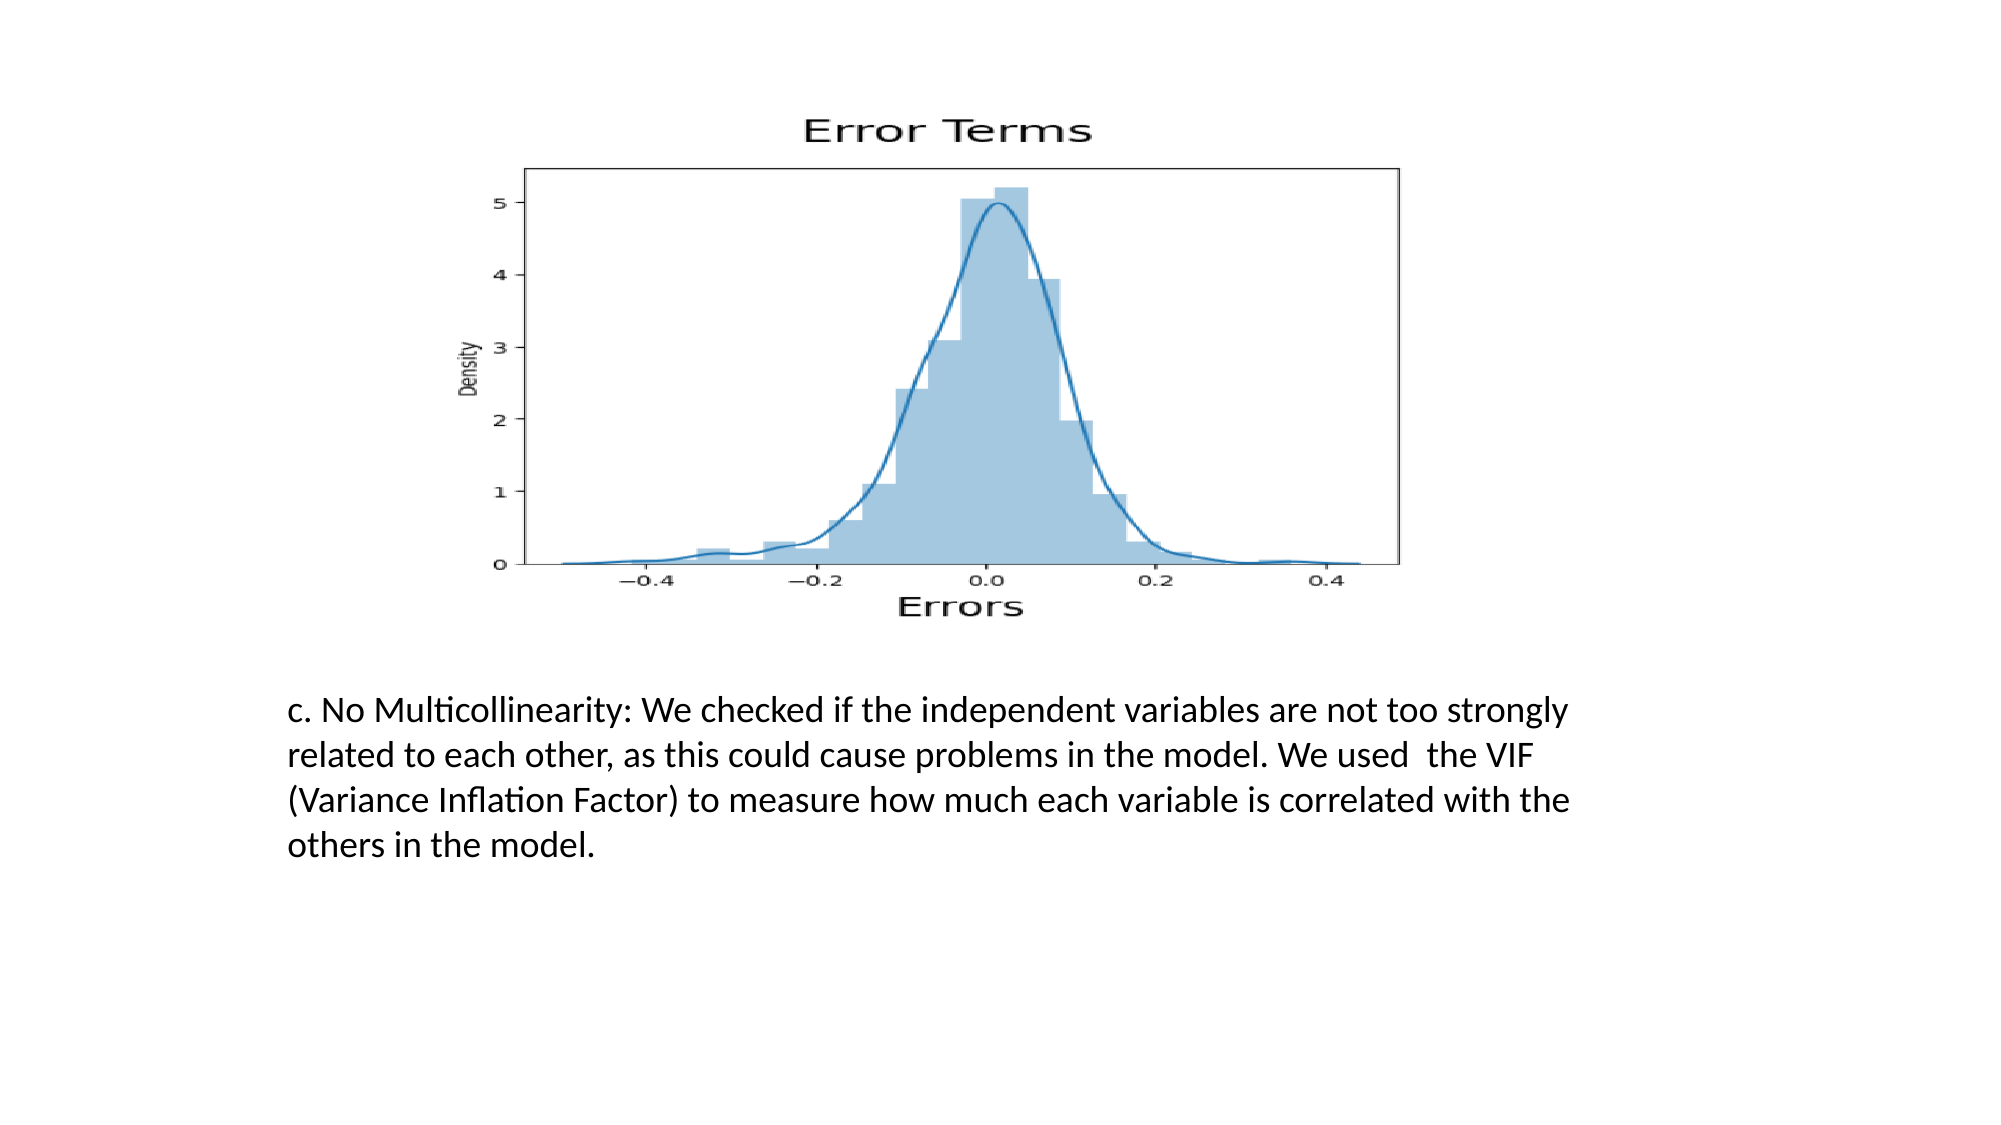

c. No Multicollinearity: We checked if the independent variables are not too strongly related to each other, as this could cause problems in the model. We used the VIF (Variance Inflation Factor) to measure how much each variable is correlated with the others in the model.